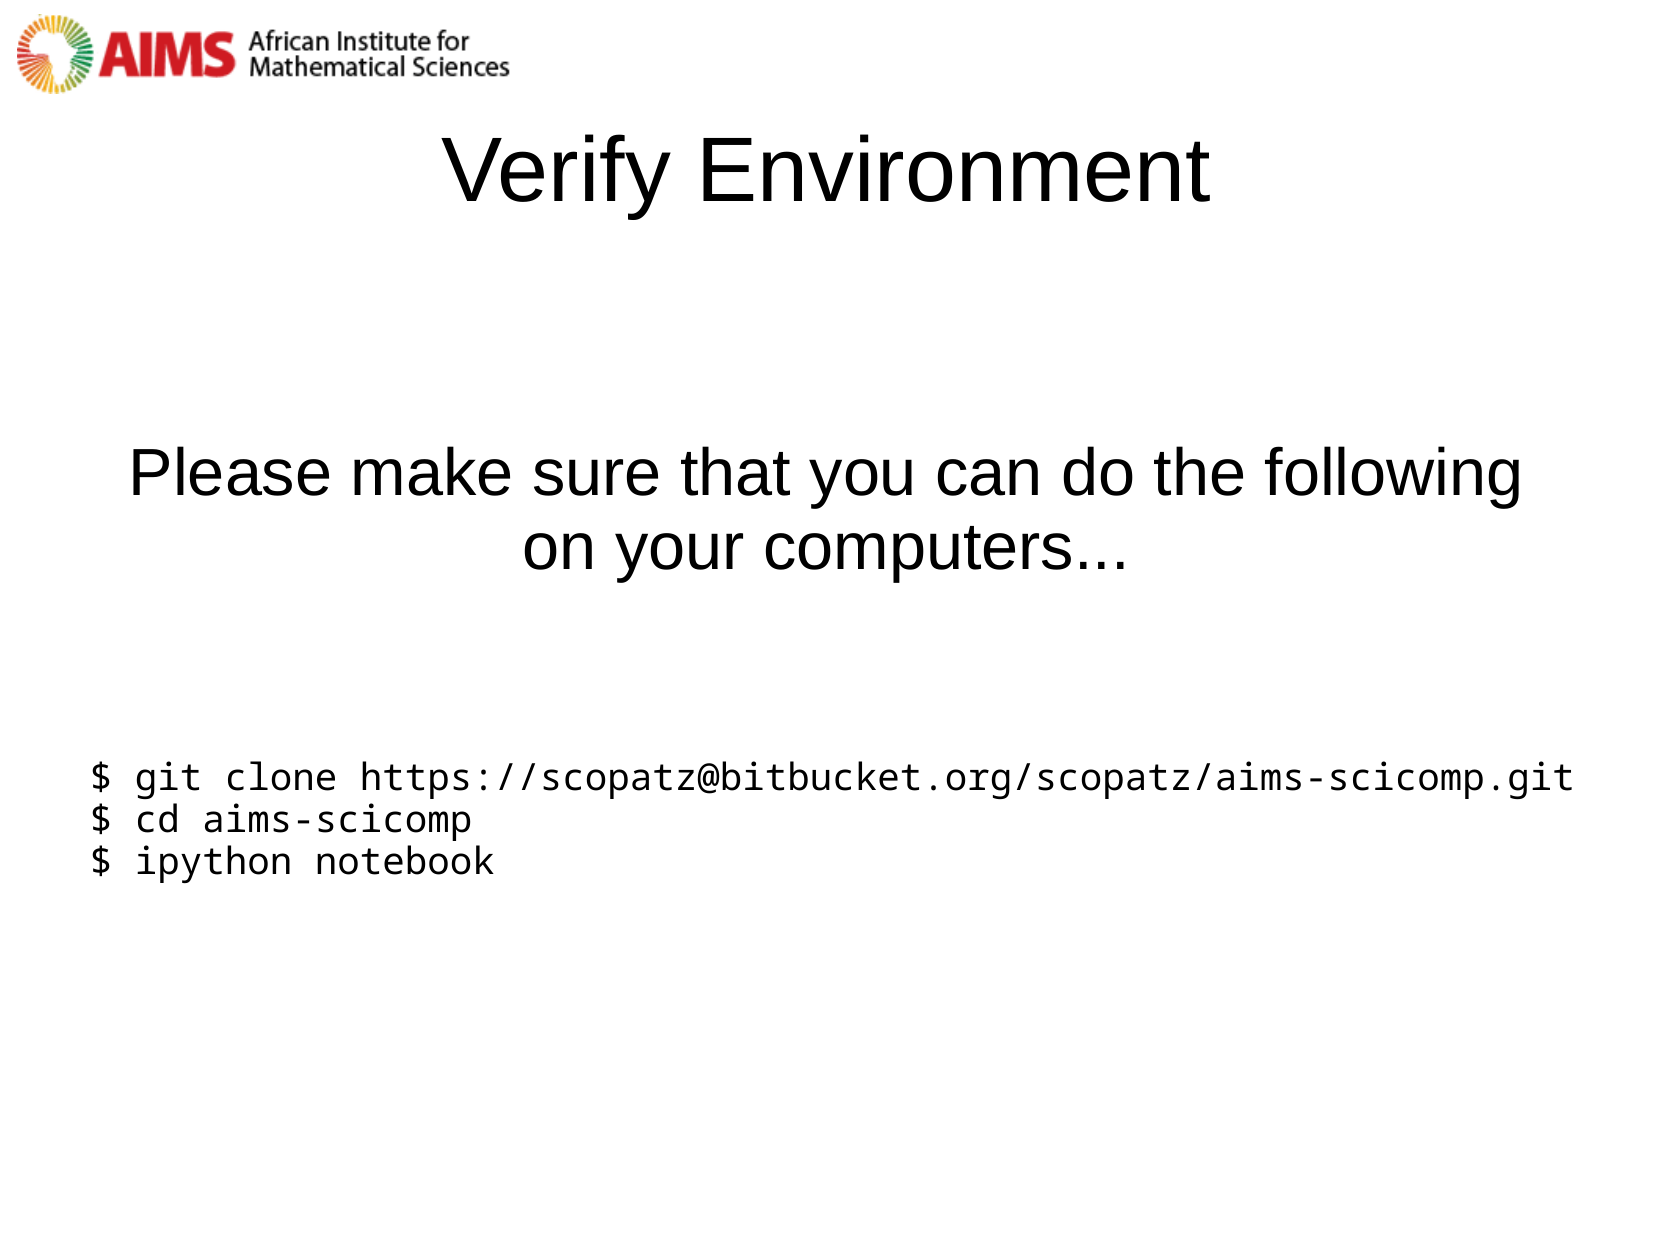

# Verify Environment
Please make sure that you can do the following on your computers...
$ git clone https://scopatz@bitbucket.org/scopatz/aims-scicomp.git
$ cd aims-scicomp
$ ipython notebook